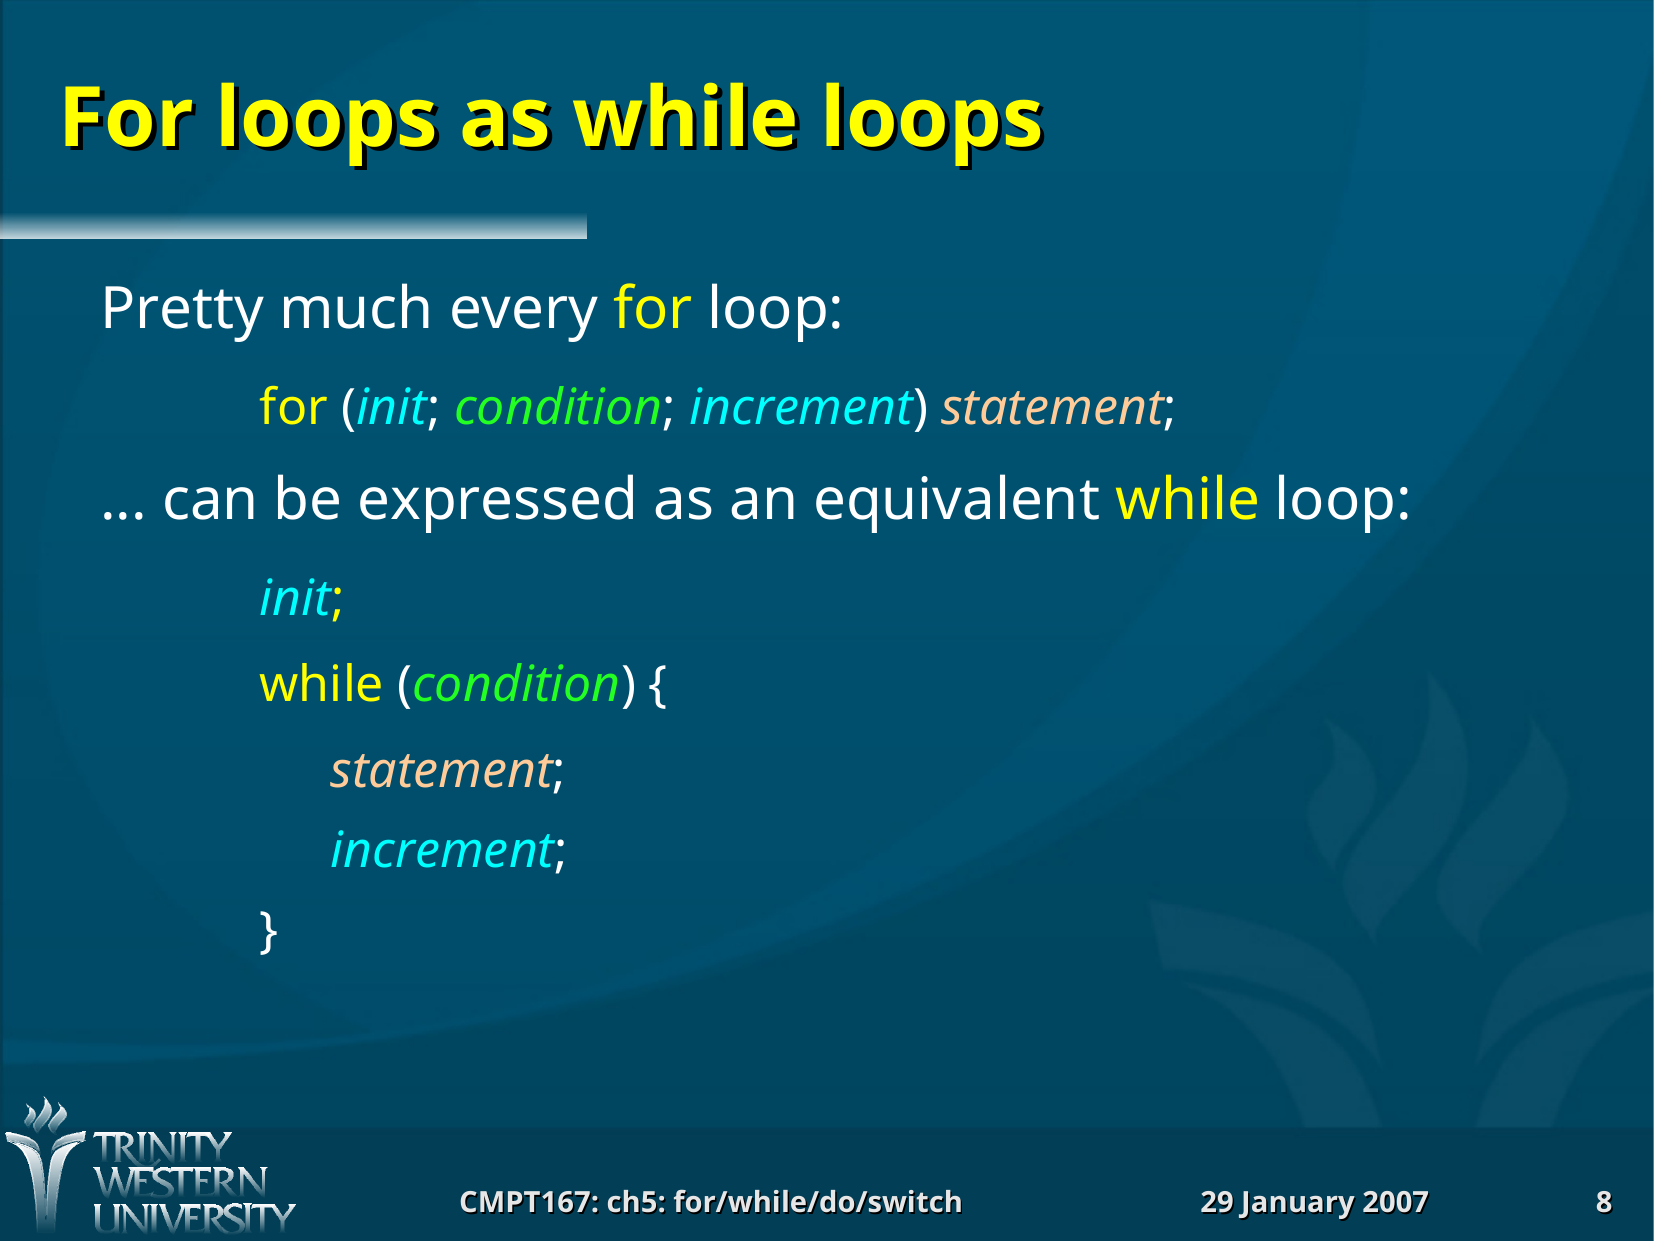

# For loops as while loops
Pretty much every for loop:
for (init; condition; increment) statement;
... can be expressed as an equivalent while loop:
init;
while (condition) {
statement;
increment;
}
CMPT167: ch5: for/while/do/switch
29 January 2007
8